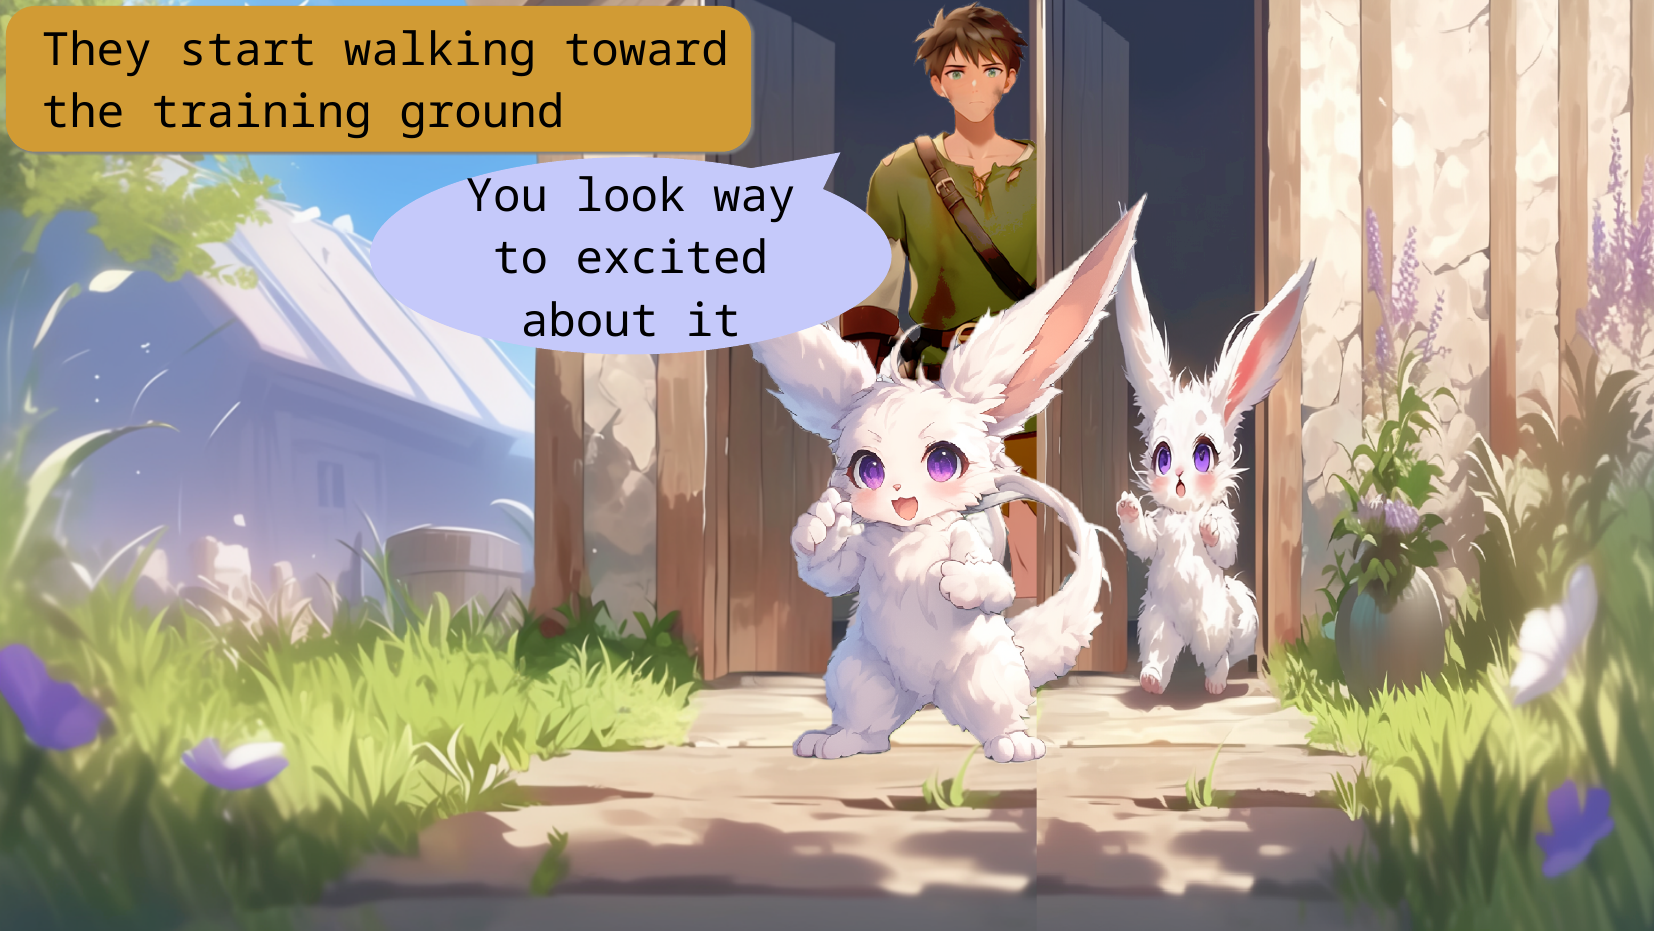

They start walking toward
 the training ground
You look way
to excited about it